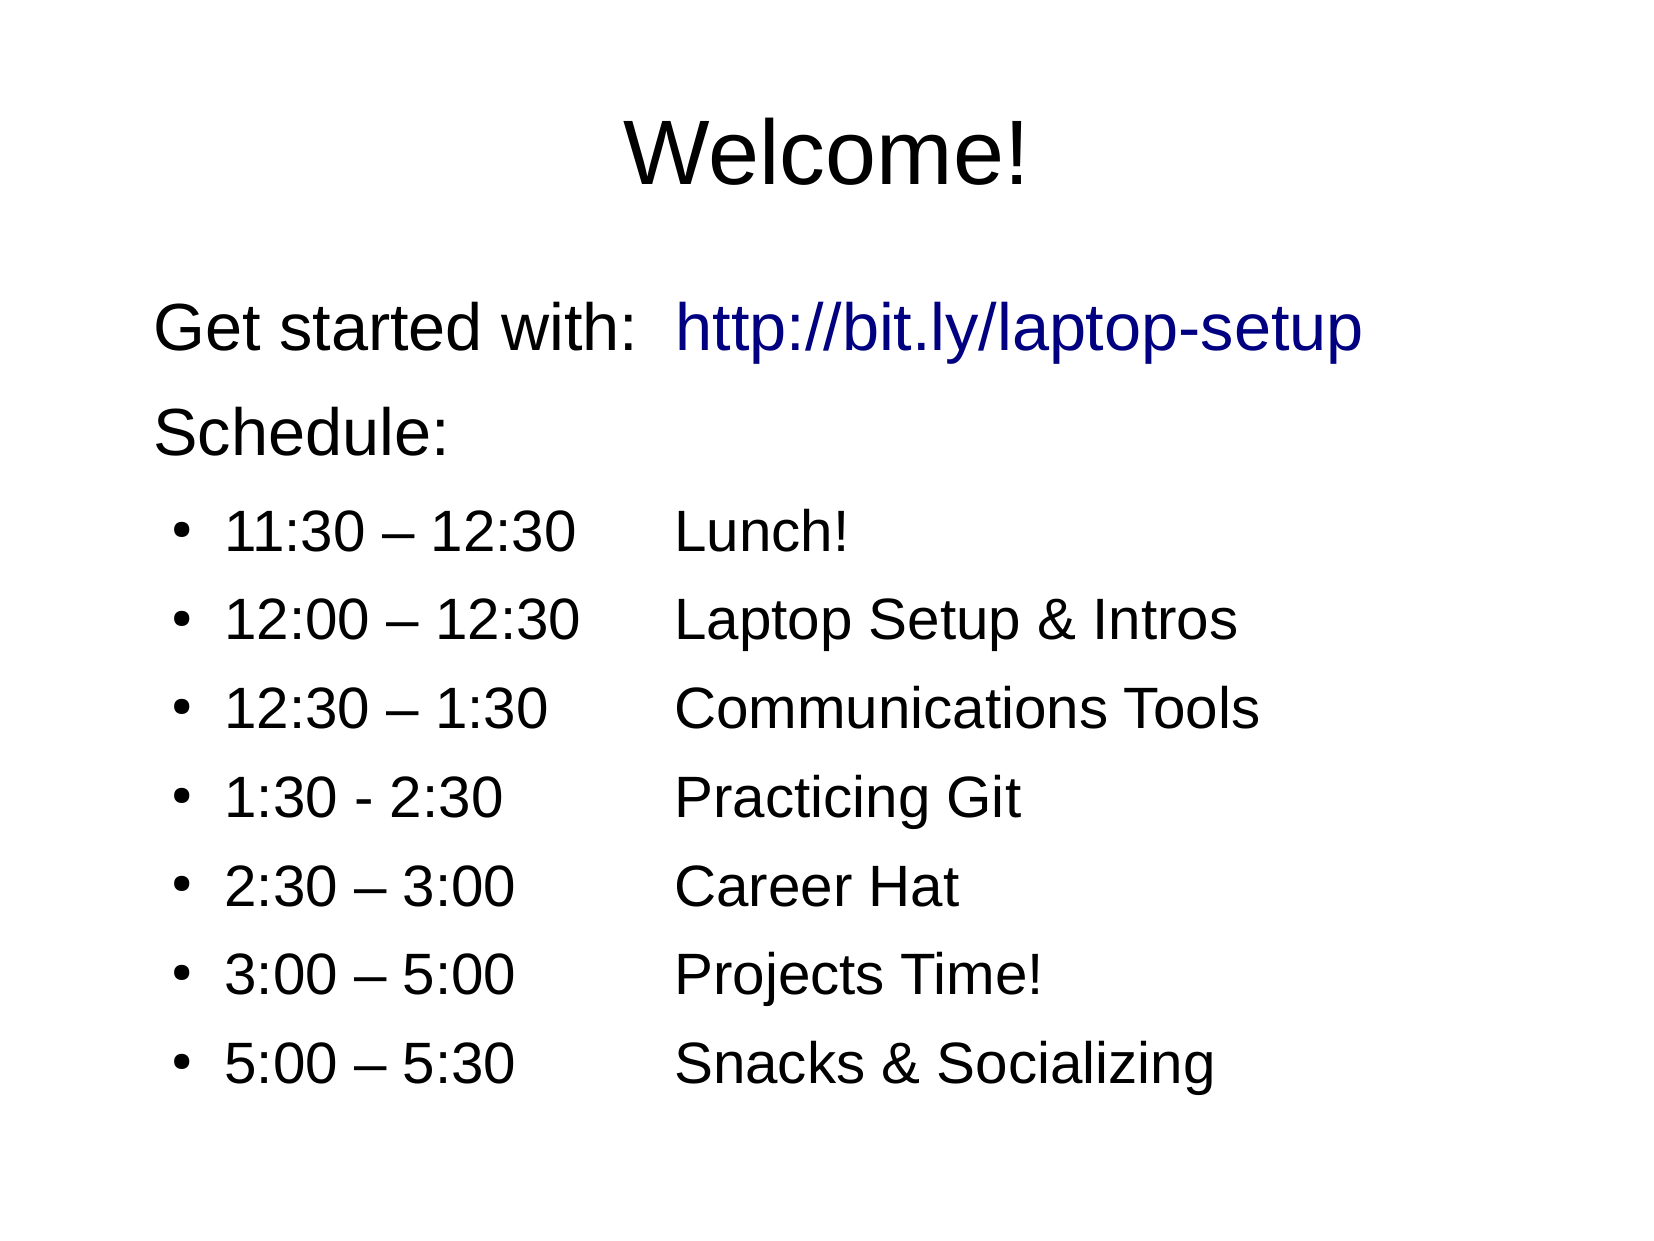

# Welcome!
Get started with: http://bit.ly/laptop-setup
Schedule:
11:30 – 12:30		Lunch!
12:00 – 12:30		Laptop Setup & Intros
12:30 – 1:30		Communications Tools
1:30 - 2:30			Practicing Git
2:30 – 3:00			Career Hat
3:00 – 5:00			Projects Time!
5:00 – 5:30			Snacks & Socializing